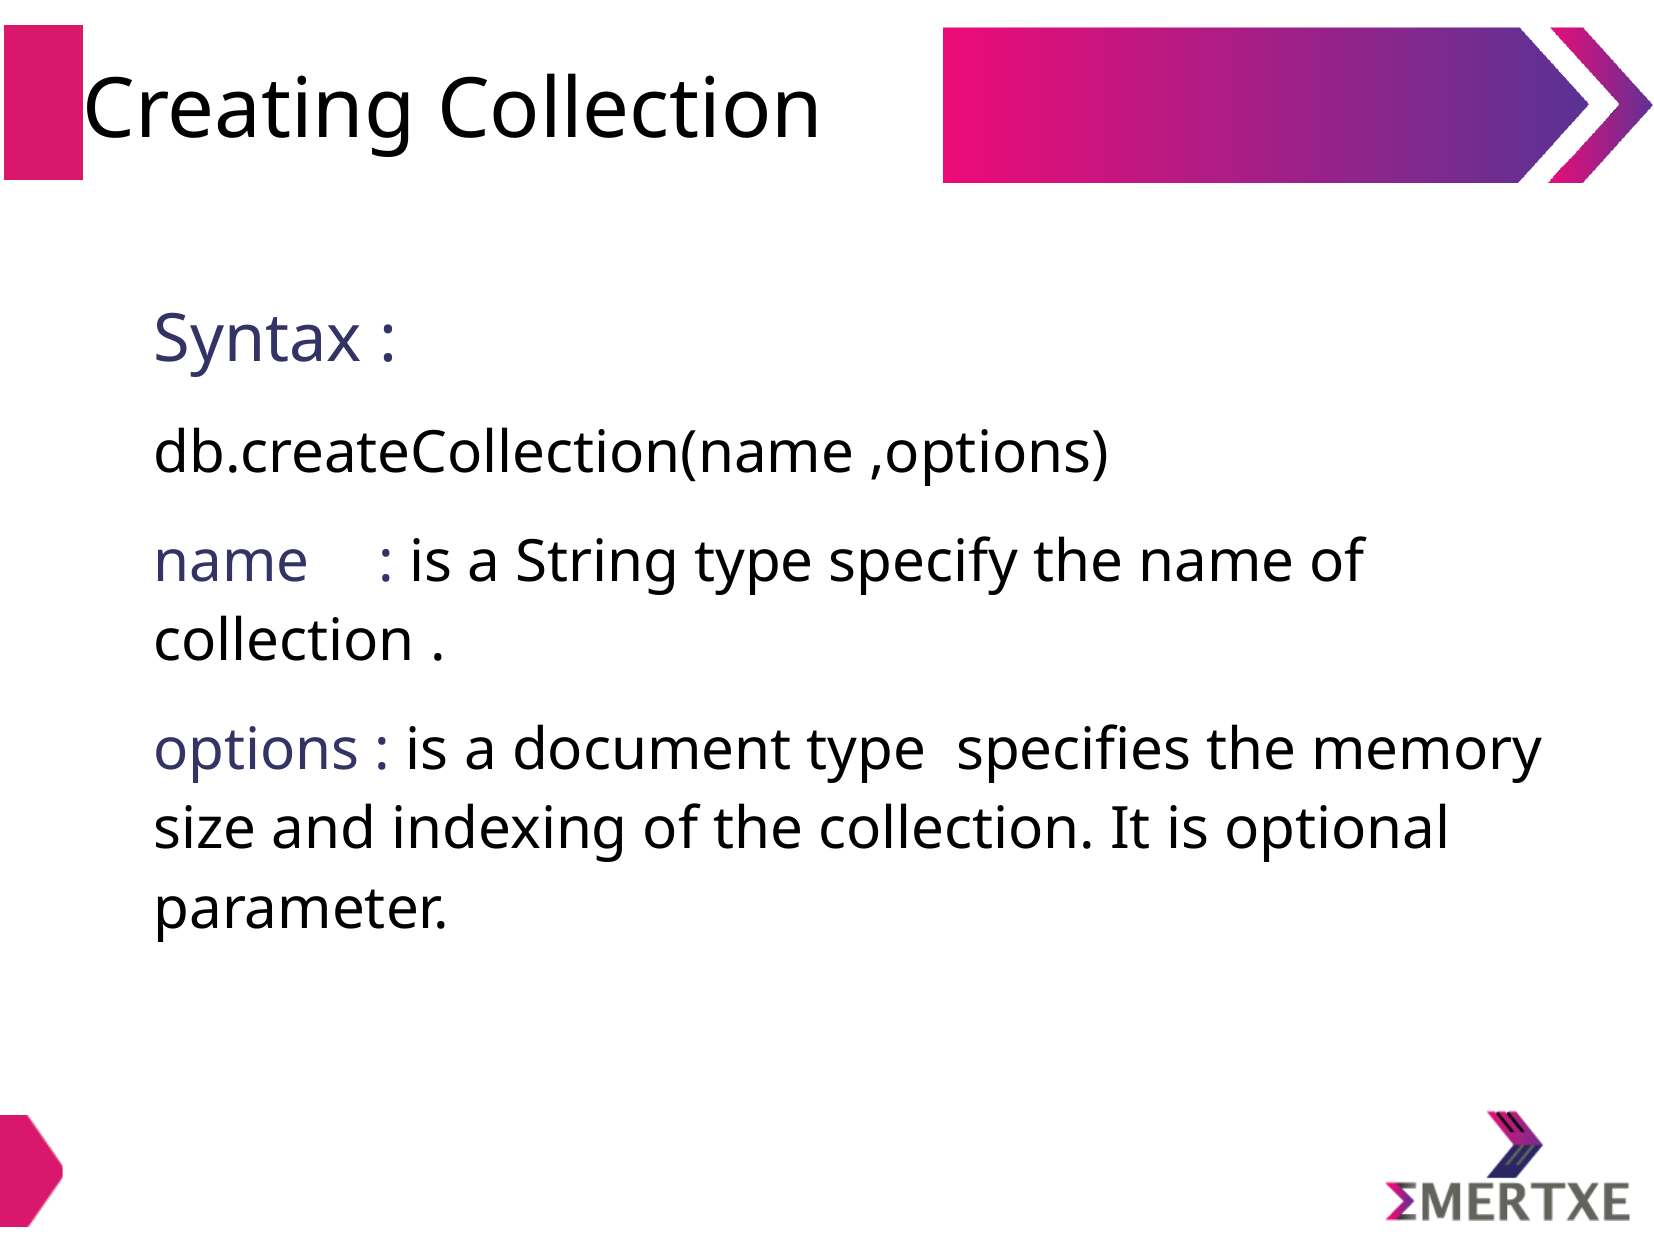

# Creating Collection
Syntax :
db.createCollection(name ,options)
name 	: is a String type specify the name of collection .
options : is a document type specifies the memory size and indexing of the collection. It is optional parameter.